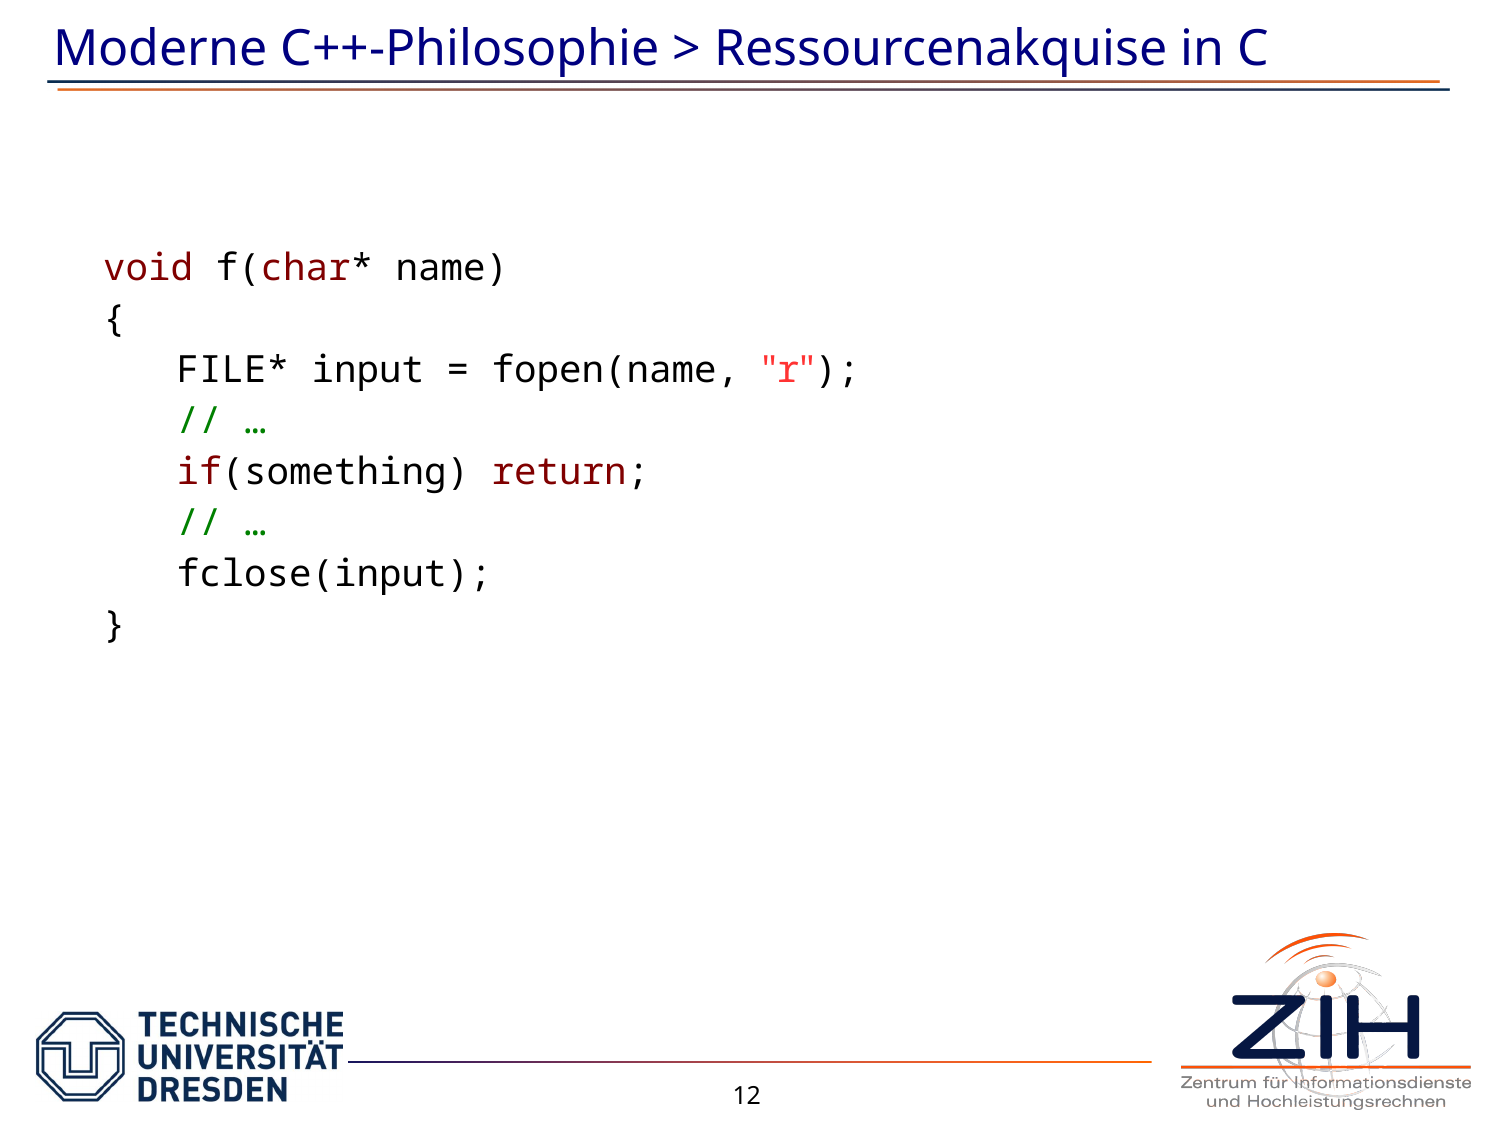

# Moderne C++-Philosophie > Ressourcenakquise in C
void f(char* name)
{
FILE* input = fopen(name, "r");
// …
if(something) return;
// …
fclose(input);
}
12